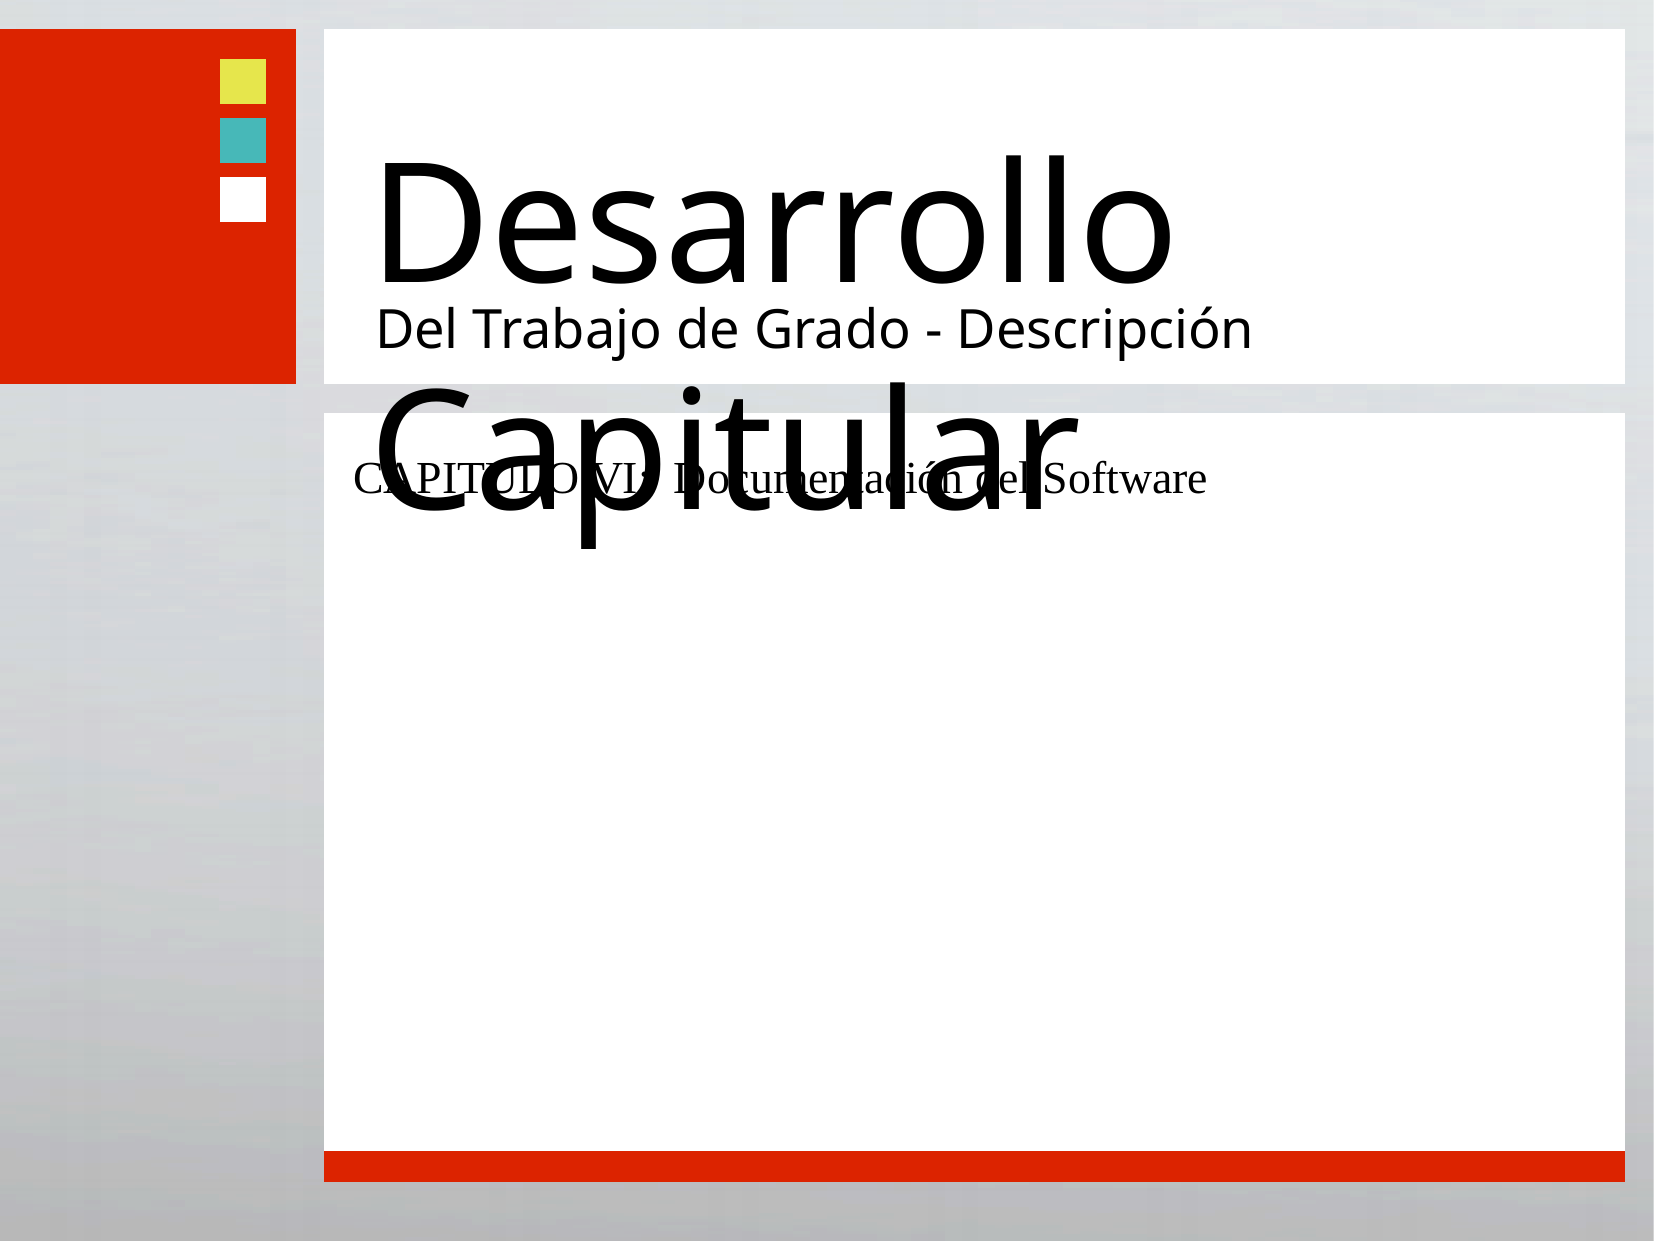

Desarrollo Capitular
Del Trabajo de Grado - Descripción
CAPITULO VI:  Documentación del Software